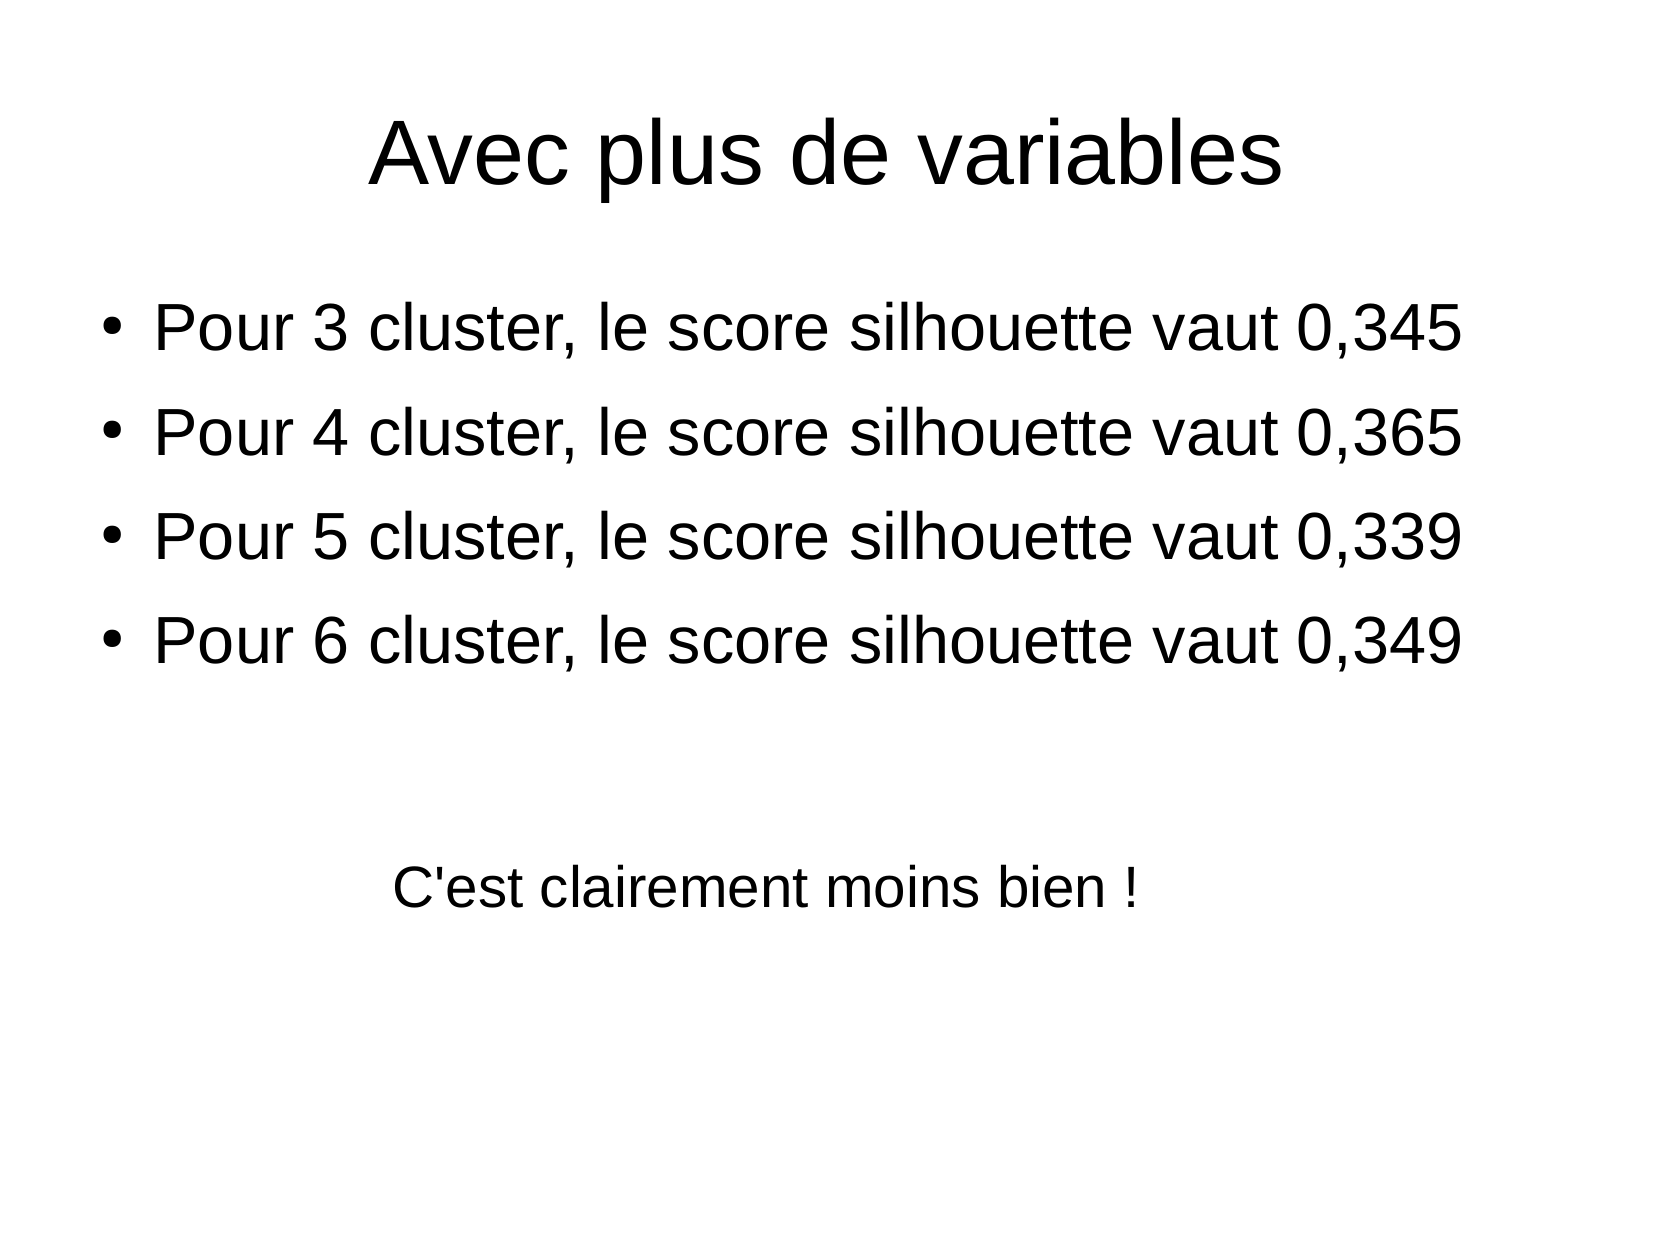

# Avec plus de variables
Pour 3 cluster, le score silhouette vaut 0,345
Pour 4 cluster, le score silhouette vaut 0,365
Pour 5 cluster, le score silhouette vaut 0,339
Pour 6 cluster, le score silhouette vaut 0,349
C'est clairement moins bien !